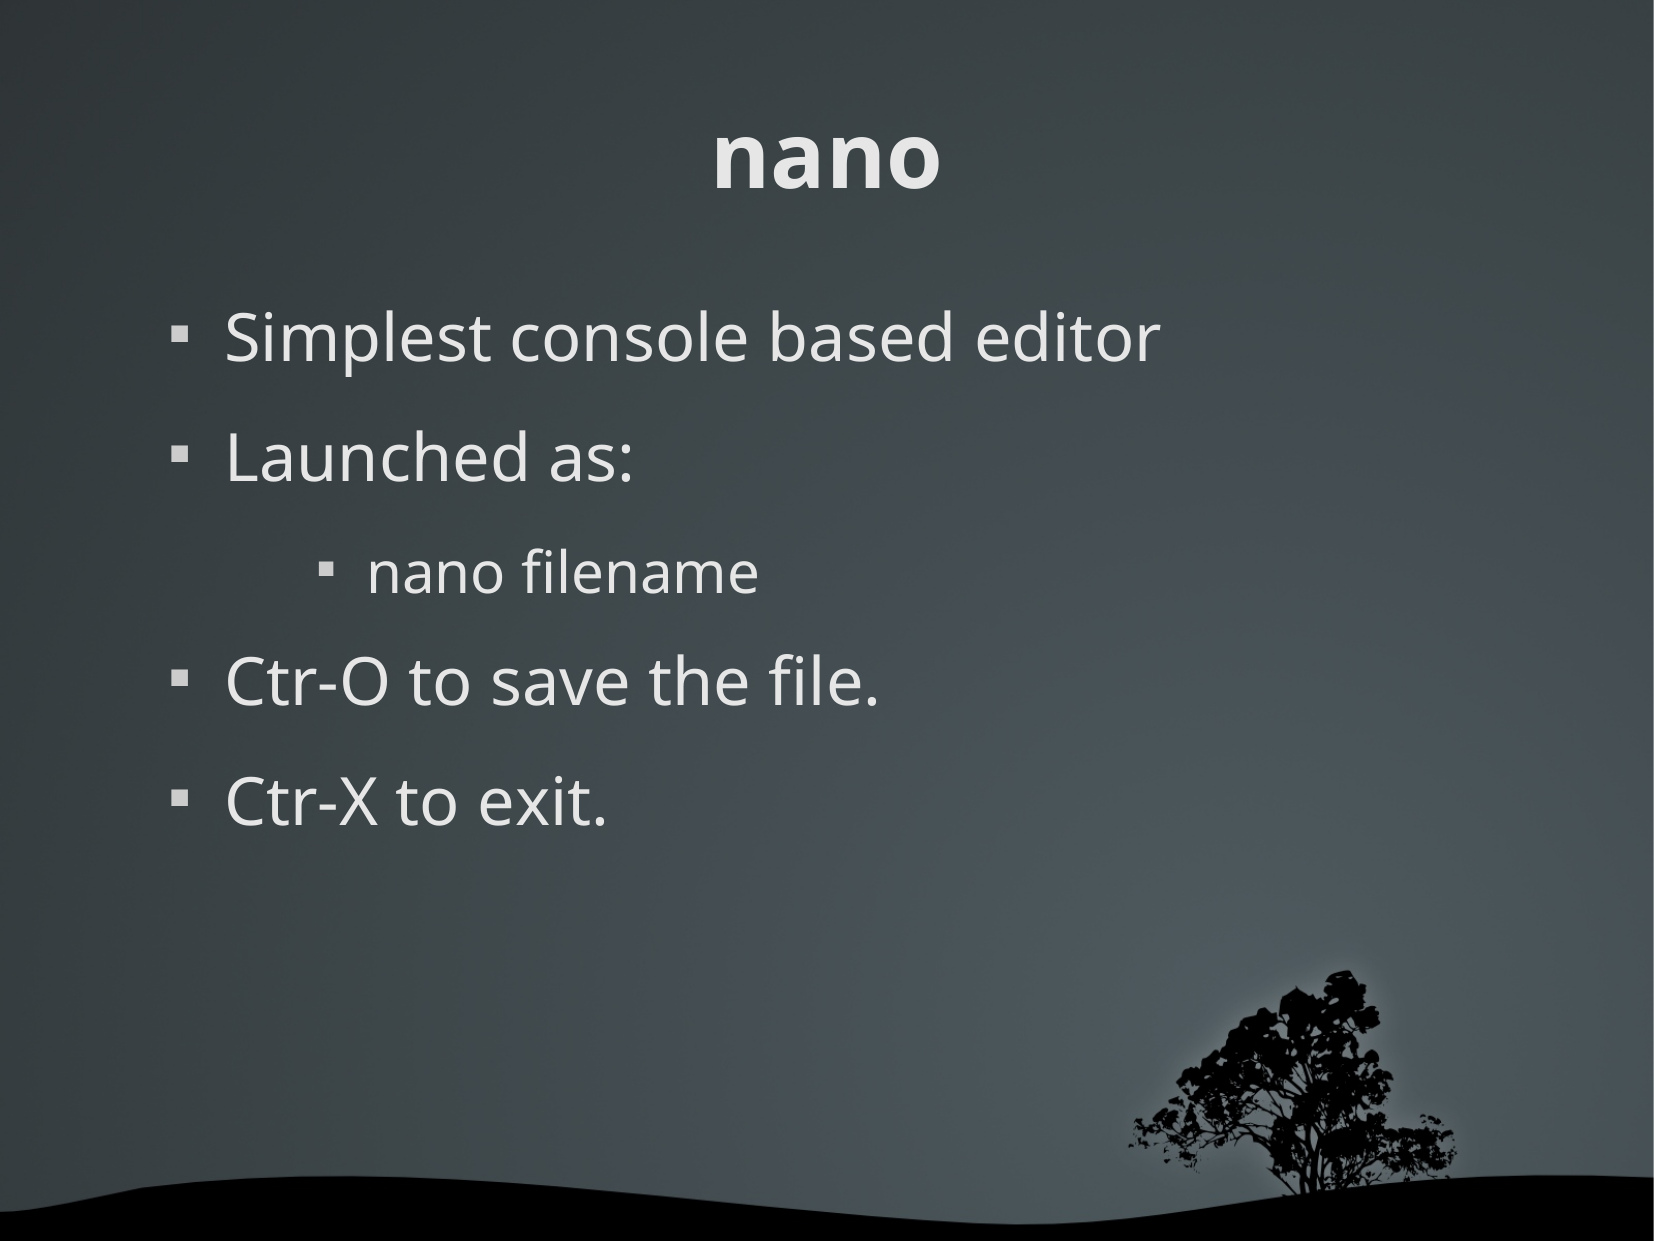

# nano
Simplest console based editor
Launched as:
nano filename
Ctr-O to save the file.
Ctr-X to exit.